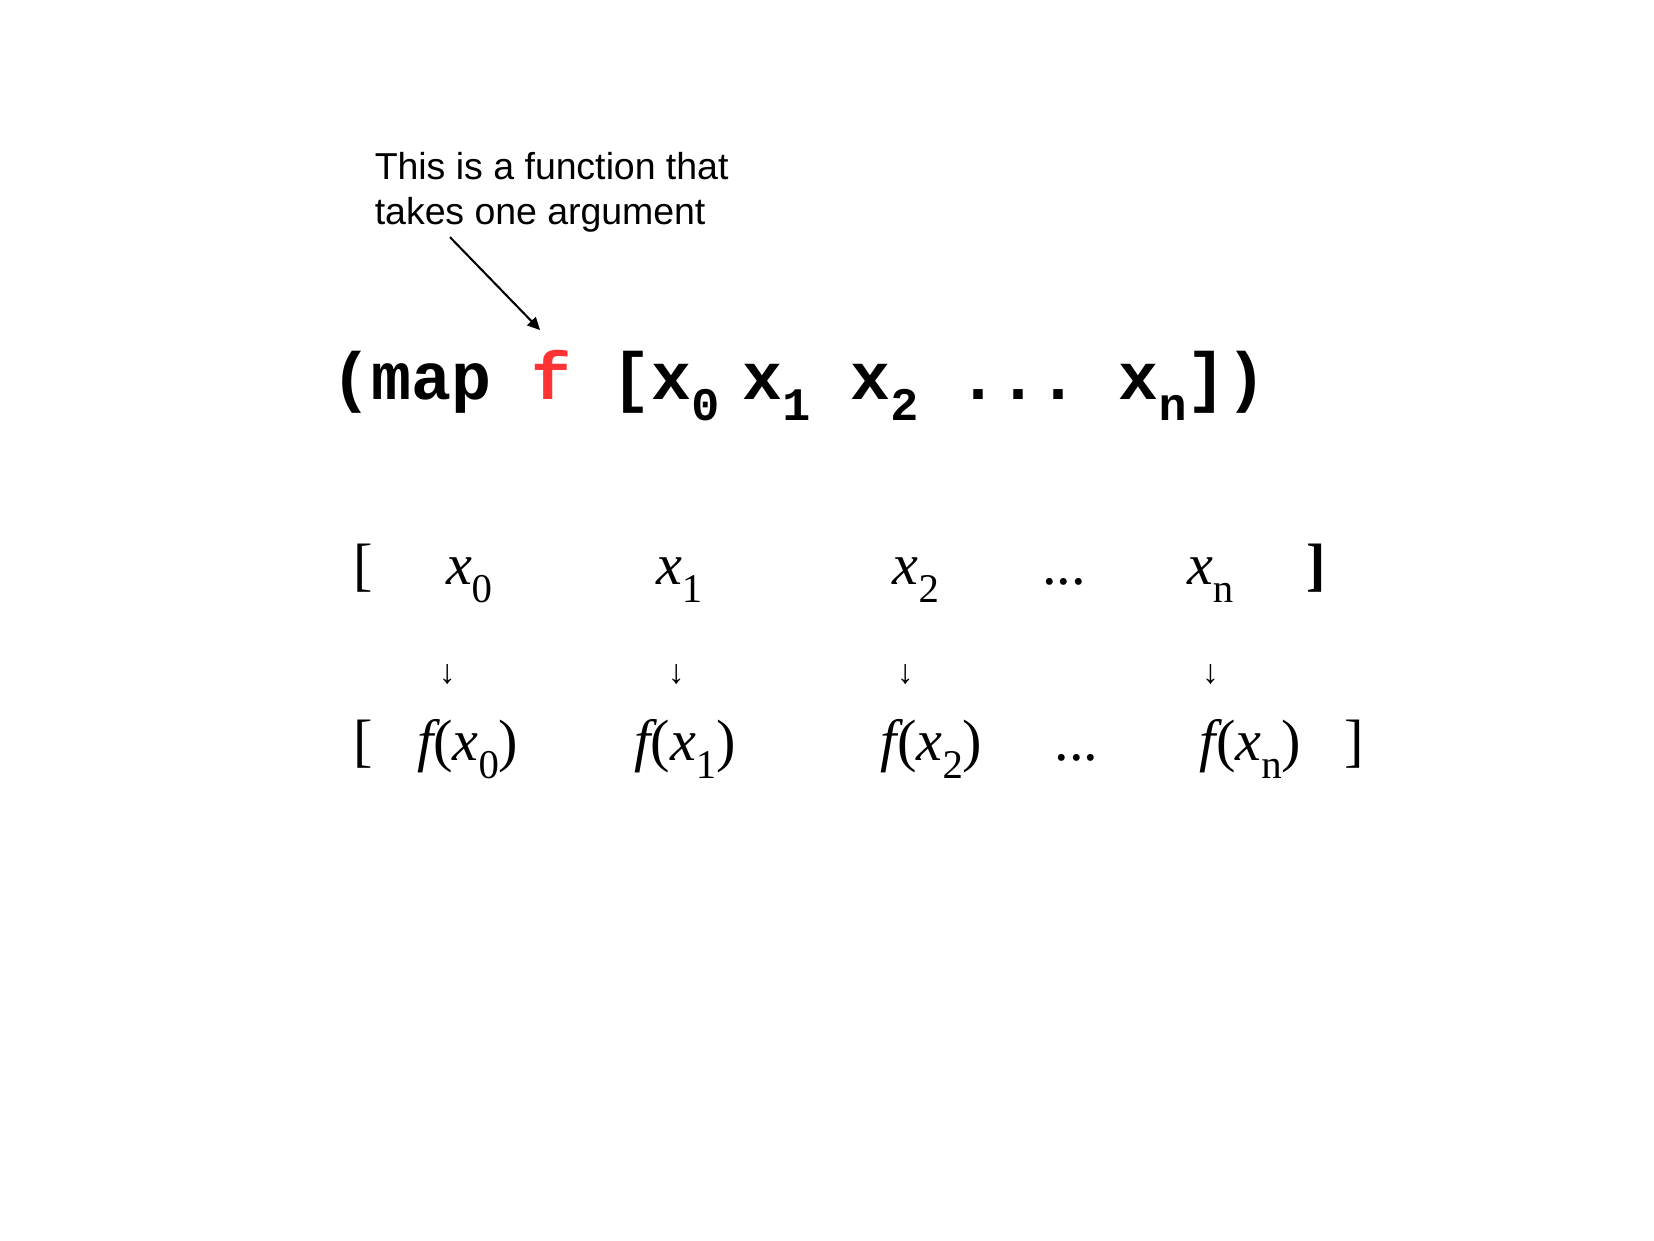

This is a function that
takes one argument
(map f [x0 x1 x2 ... xn])
[ x0 x1 x2 ... xn ]
 ↓ ↓ ↓ ↓
[ f(x0) f(x1) f(x2) ... f(xn) ]